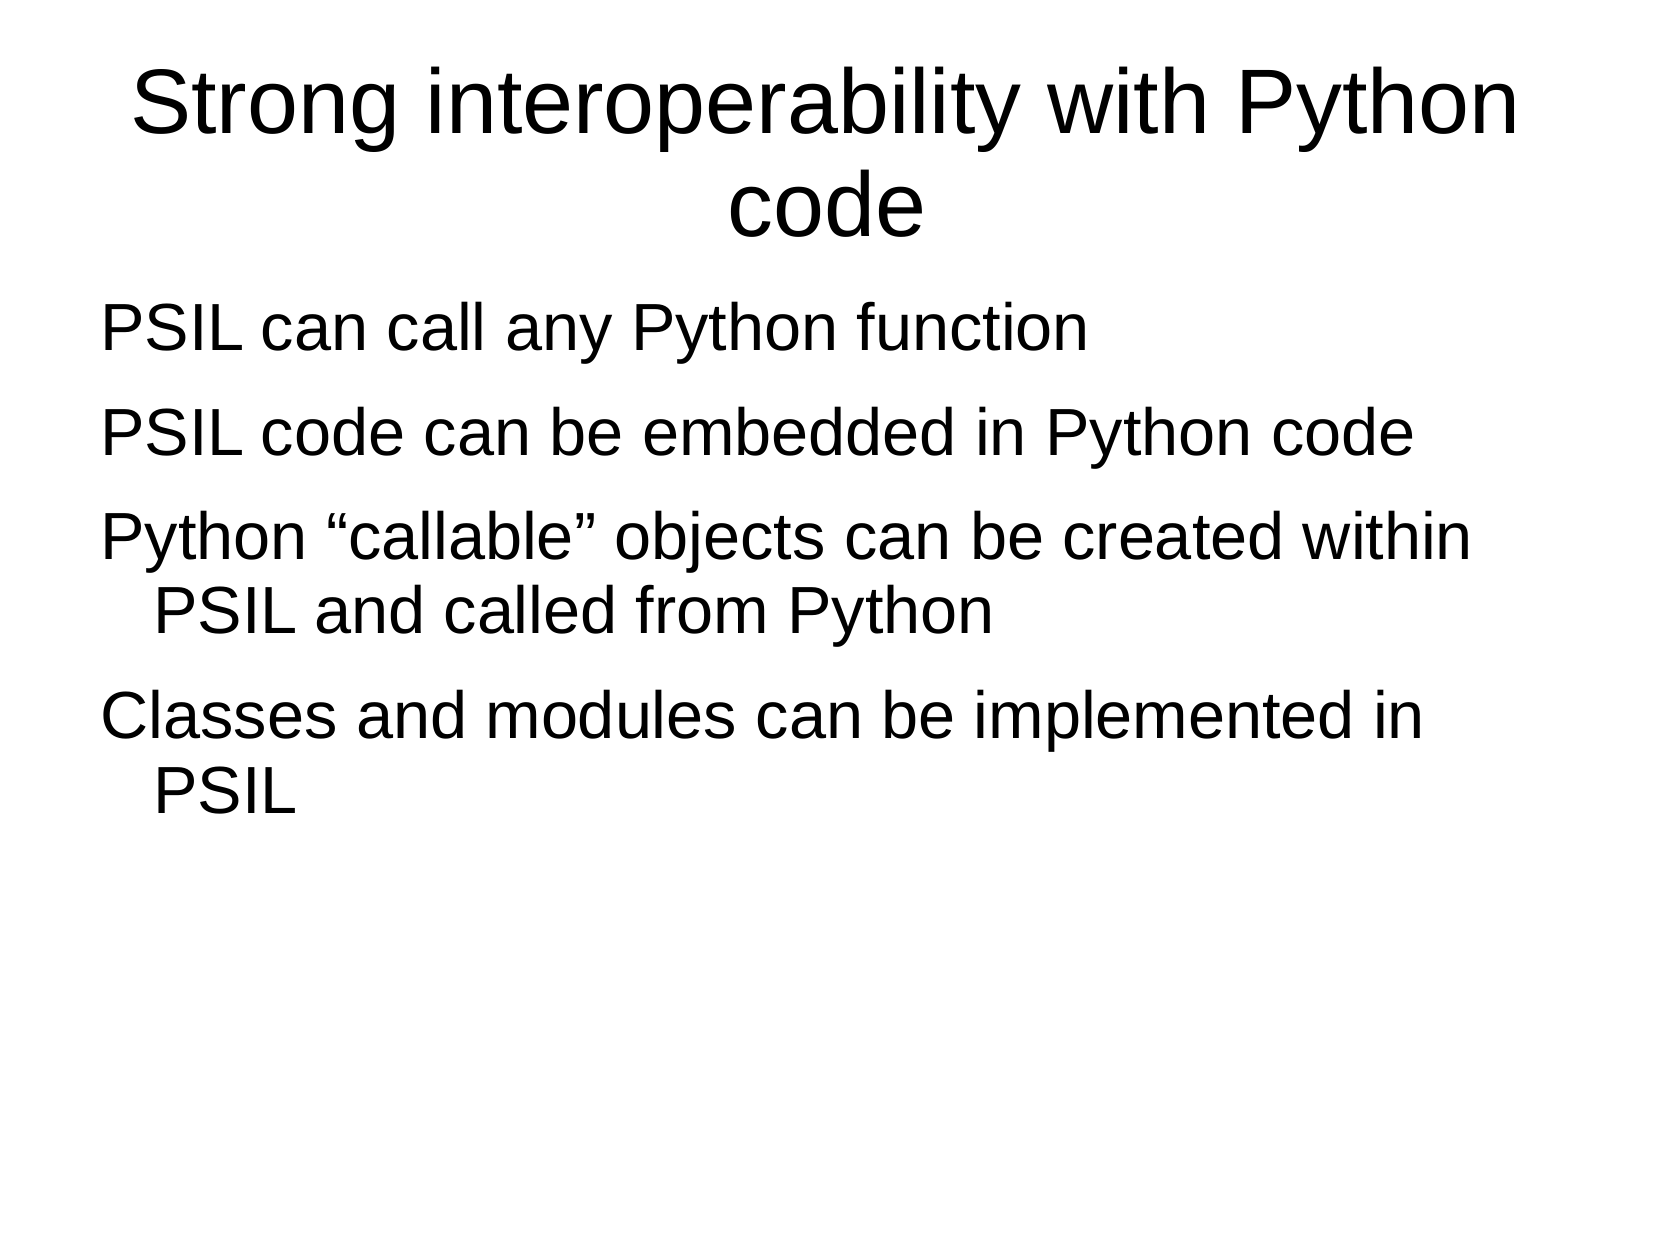

# Strong interoperability with Python code
PSIL can call any Python function
PSIL code can be embedded in Python code
Python “callable” objects can be created within PSIL and called from Python
Classes and modules can be implemented in PSIL